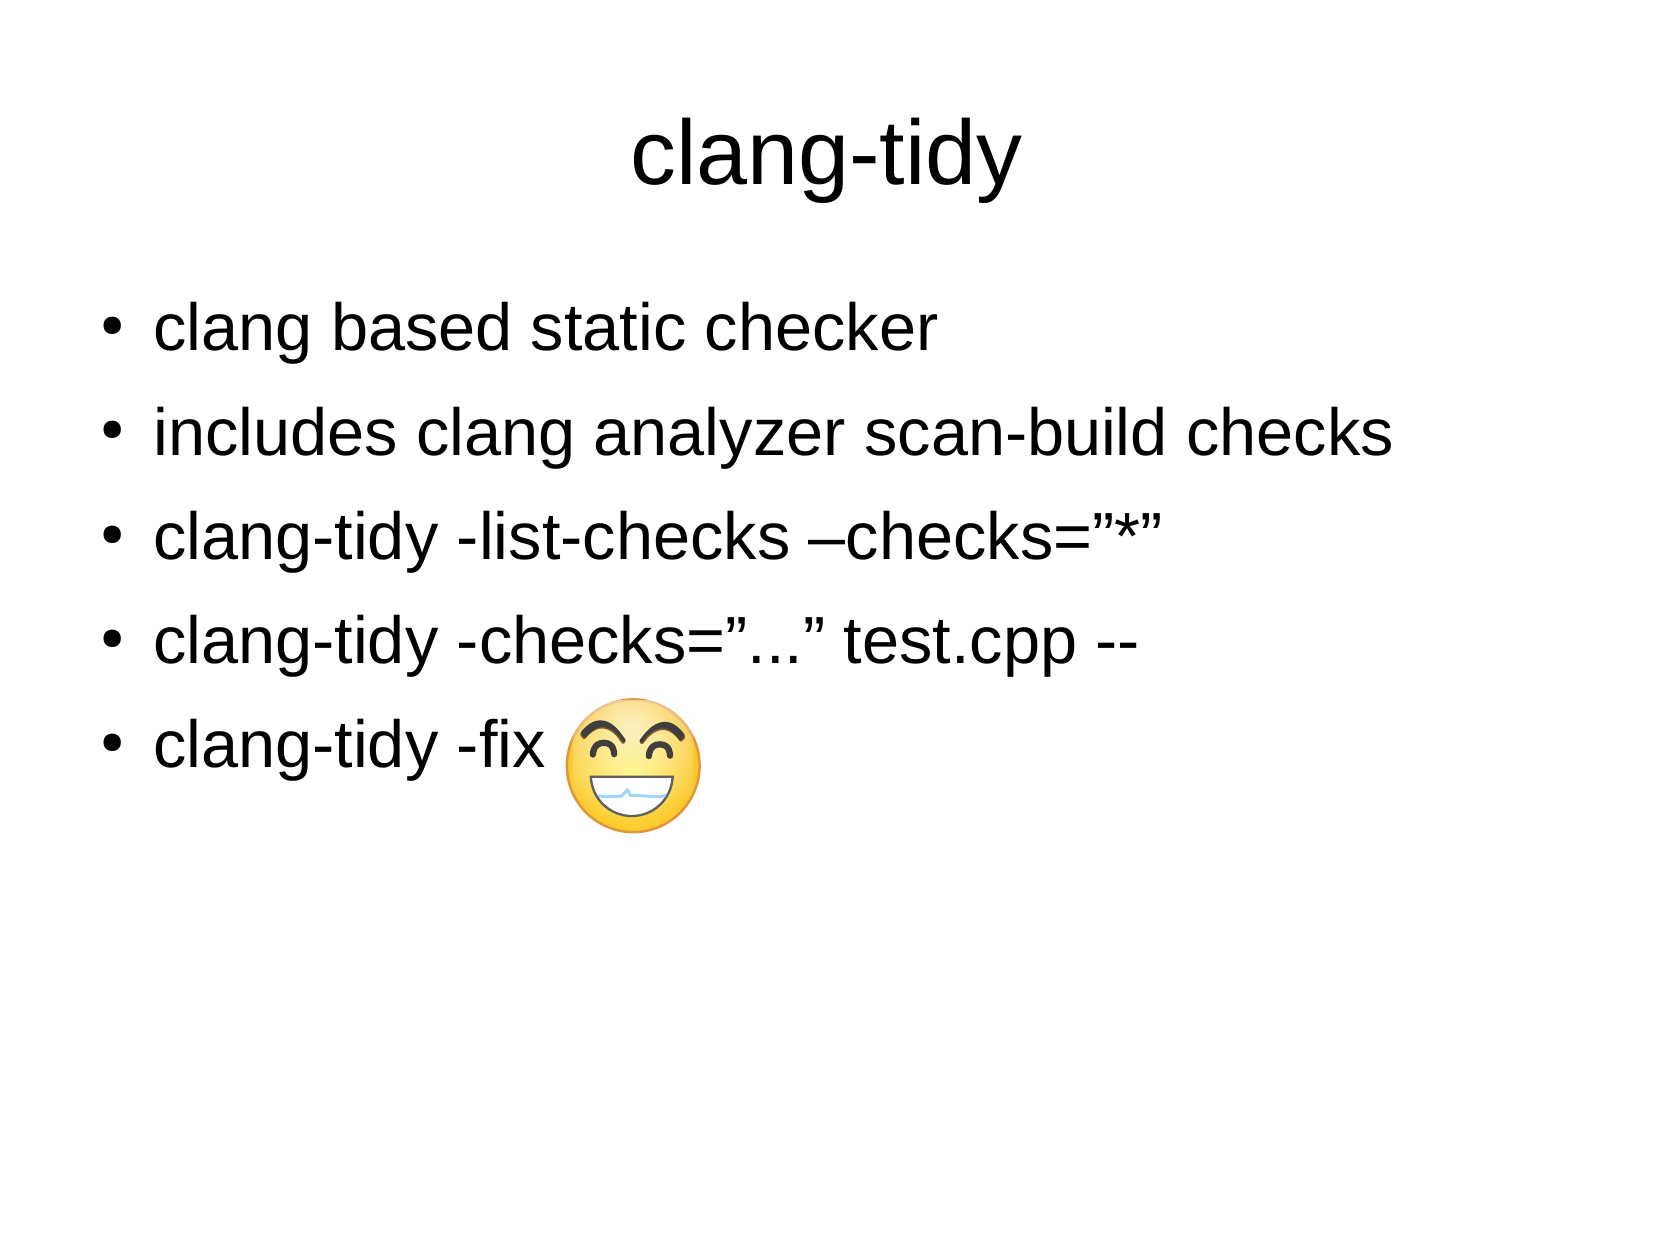

# clang-tidy
clang based static checker
includes clang analyzer scan-build checks
clang-tidy -list-checks –checks=”*”
clang-tidy -checks=”...” test.cpp --
clang-tidy -fix